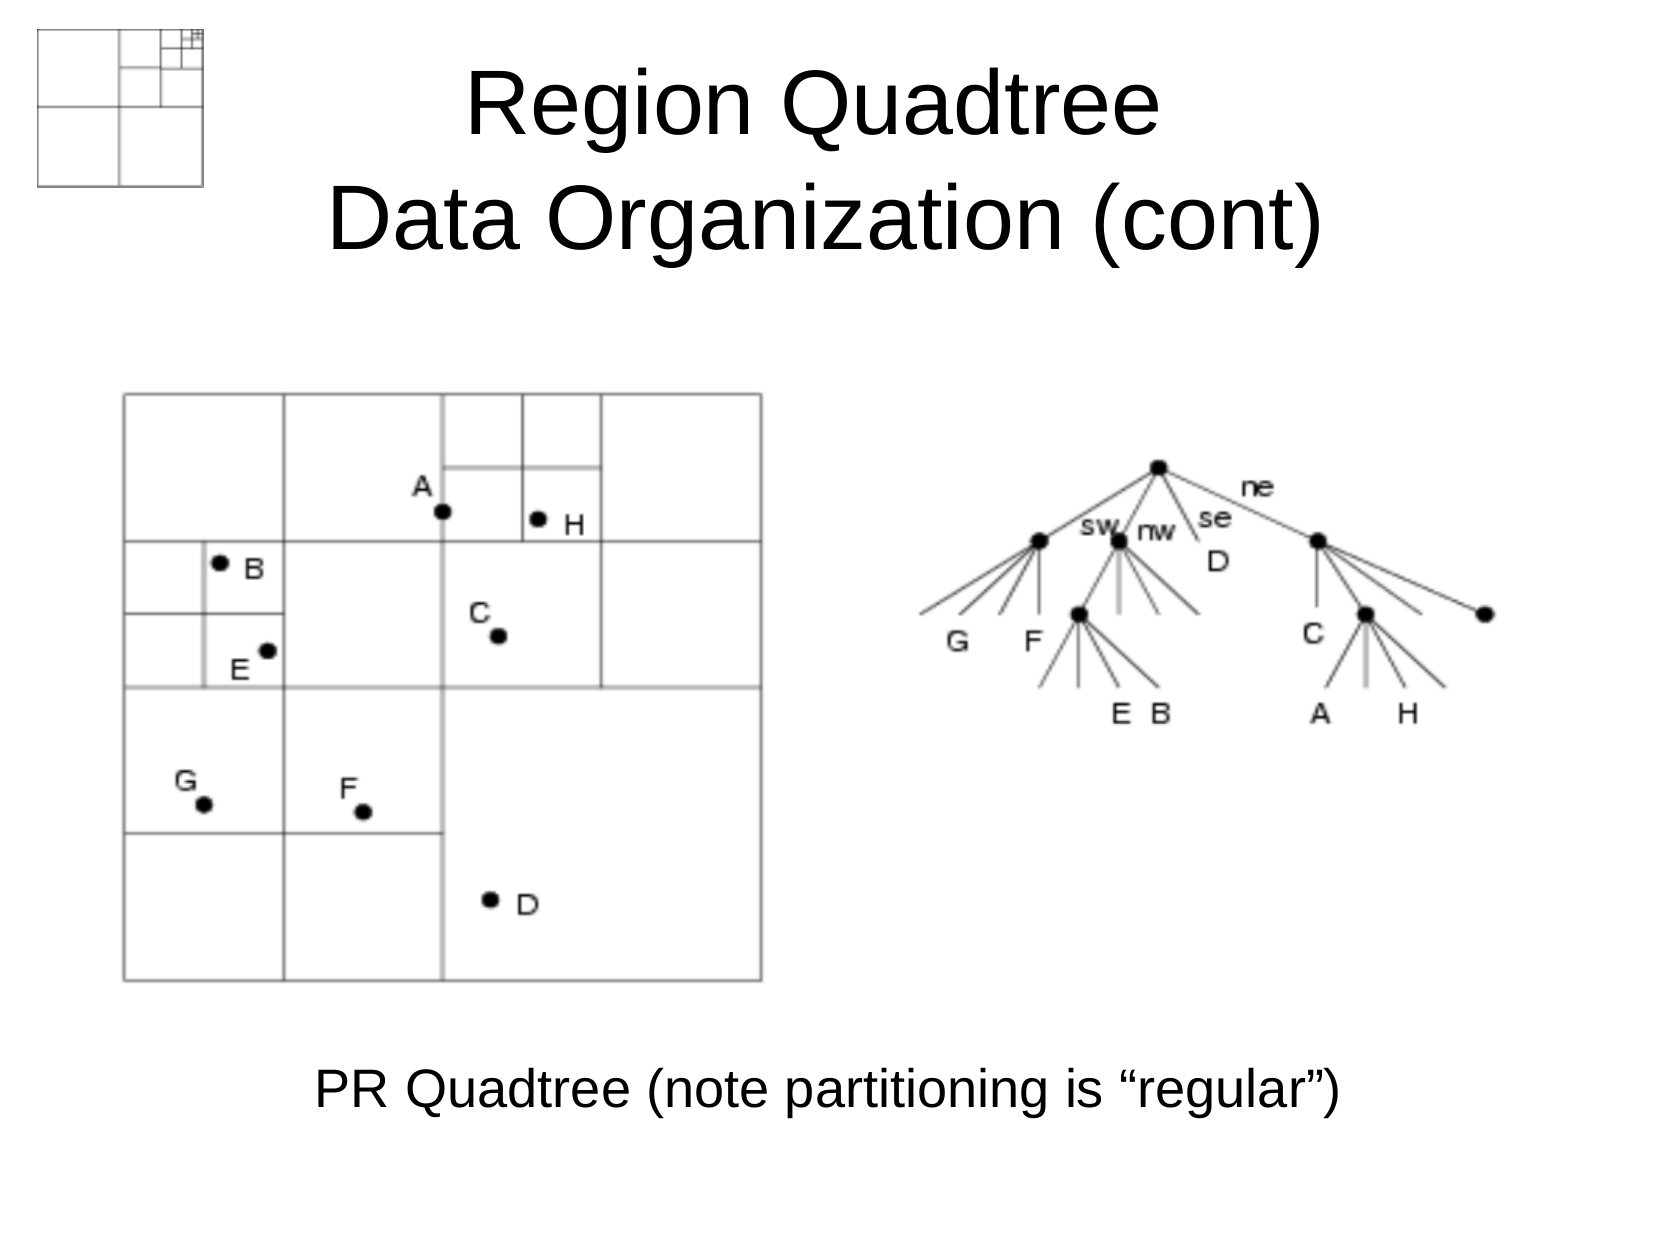

# Region Quadtree Data Organization (cont)‏
PR Quadtree (note partitioning is “regular”)‏